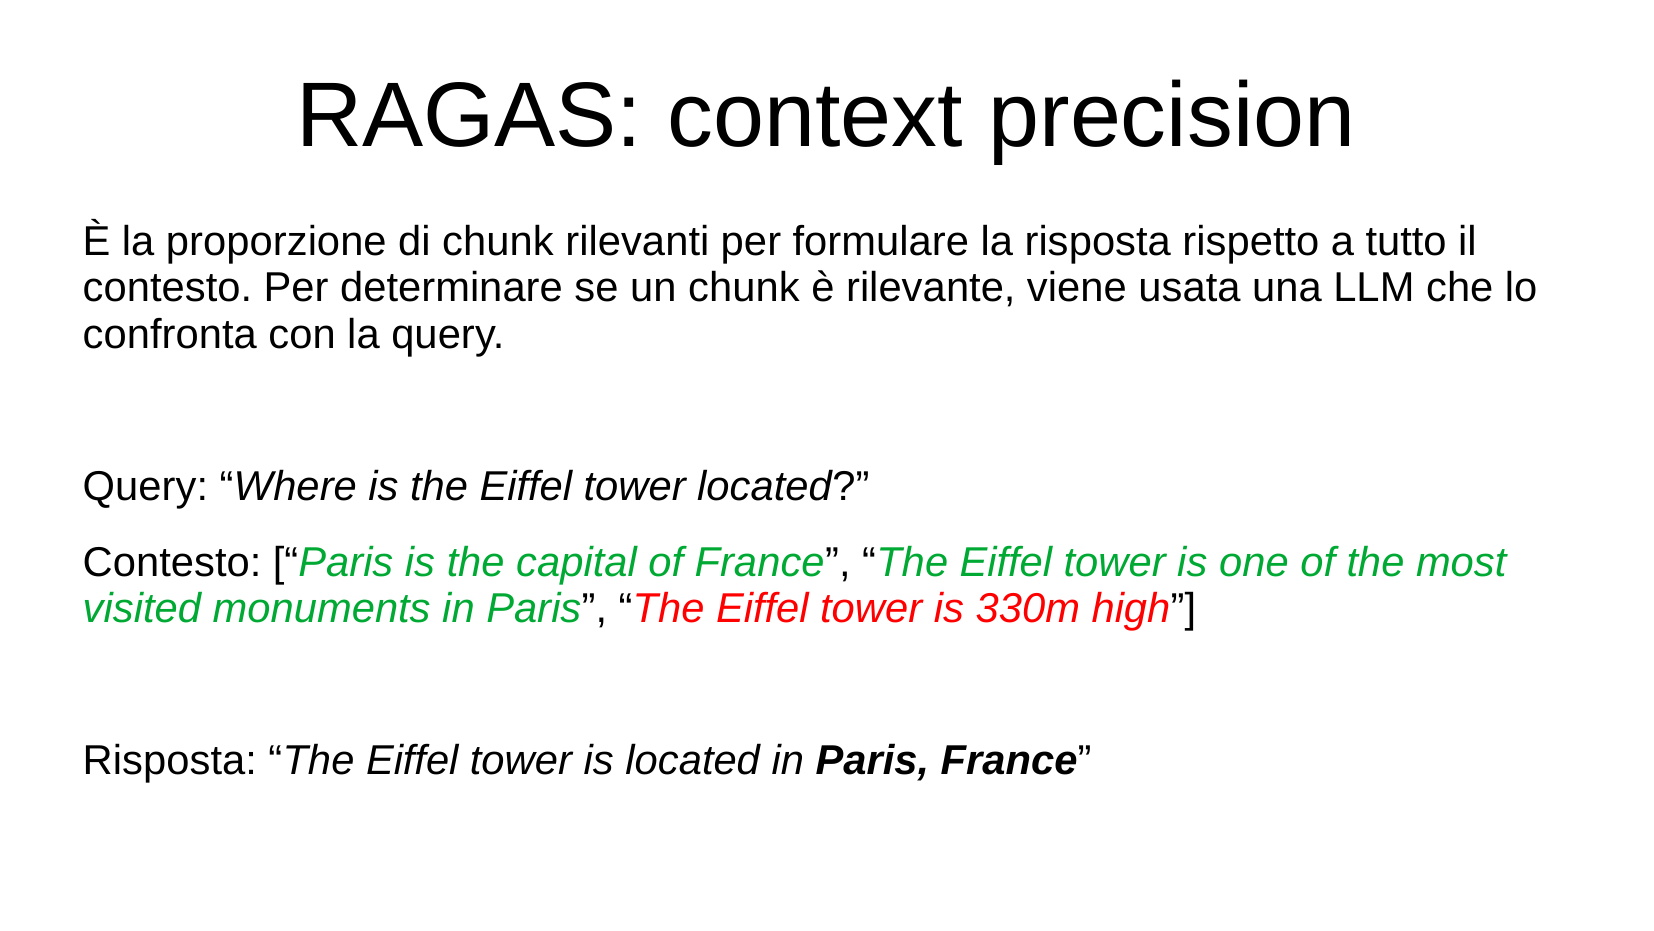

# RAGAS: context precision
È la proporzione di chunk rilevanti per formulare la risposta rispetto a tutto il contesto. Per determinare se un chunk è rilevante, viene usata una LLM che lo confronta con la query.
Query: “Where is the Eiffel tower located?”
Contesto: [“Paris is the capital of France”, “The Eiffel tower is one of the most visited monuments in Paris”, “The Eiffel tower is 330m high”]
Risposta: “The Eiffel tower is located in Paris, France”